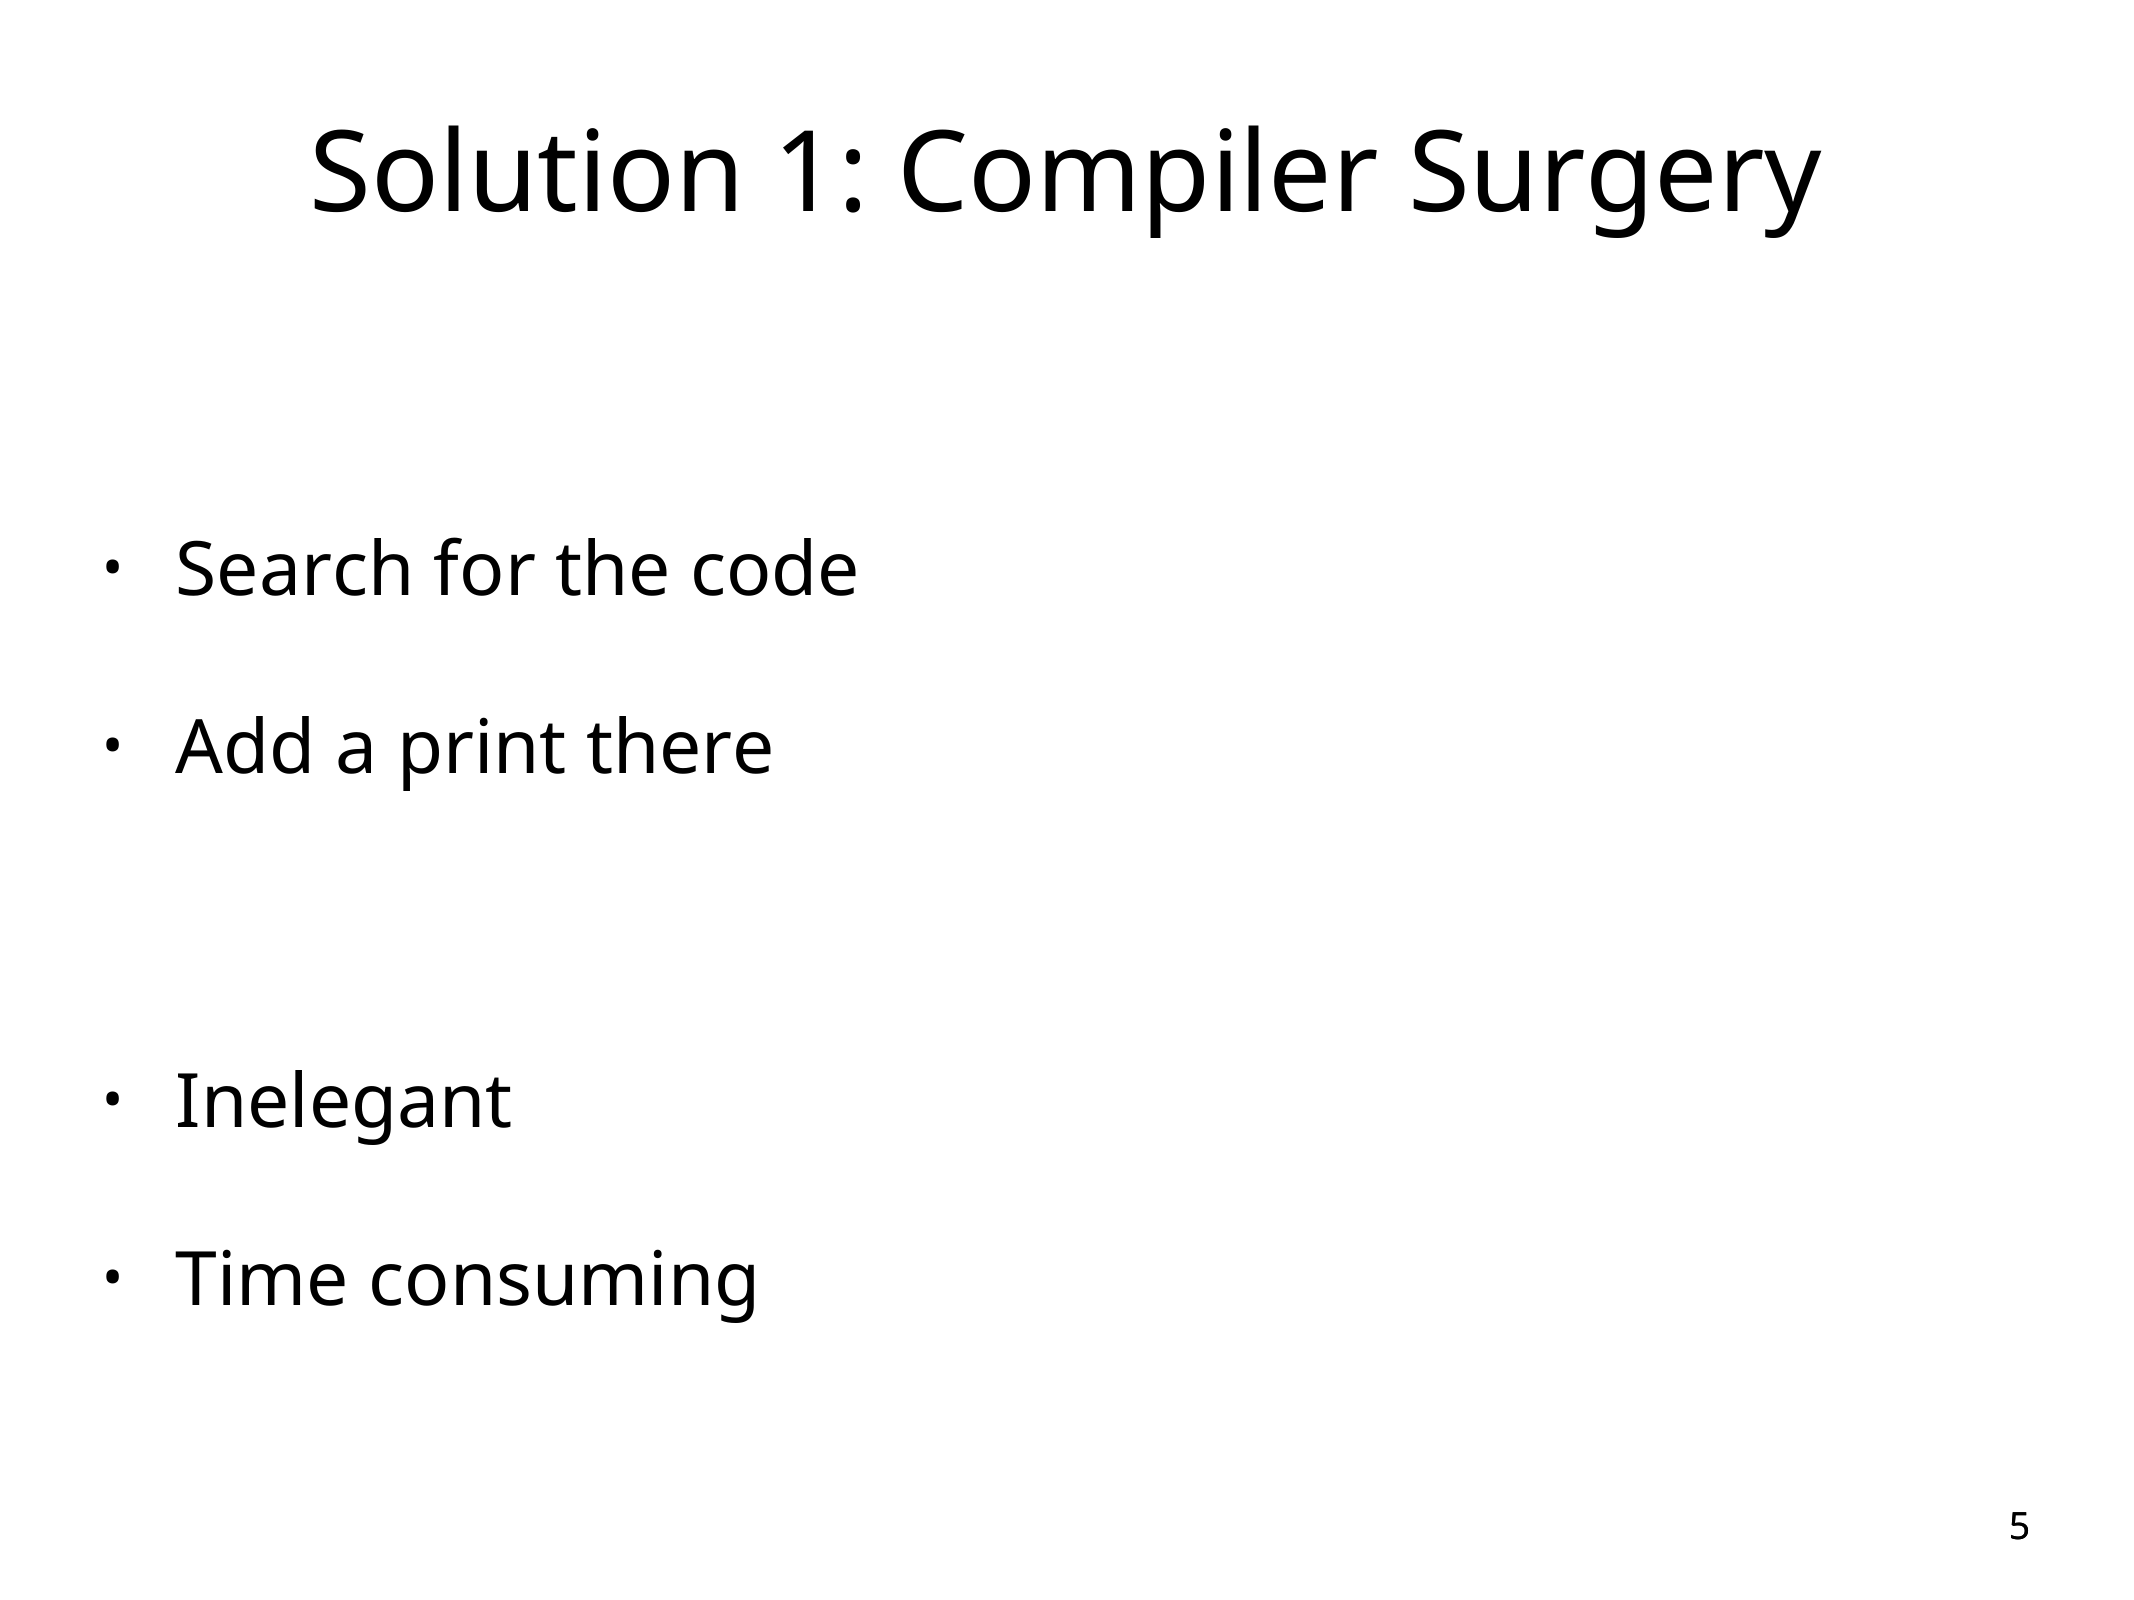

# Solution 1: Compiler Surgery
Search for the code
Add a print there
Inelegant
Time consuming
5